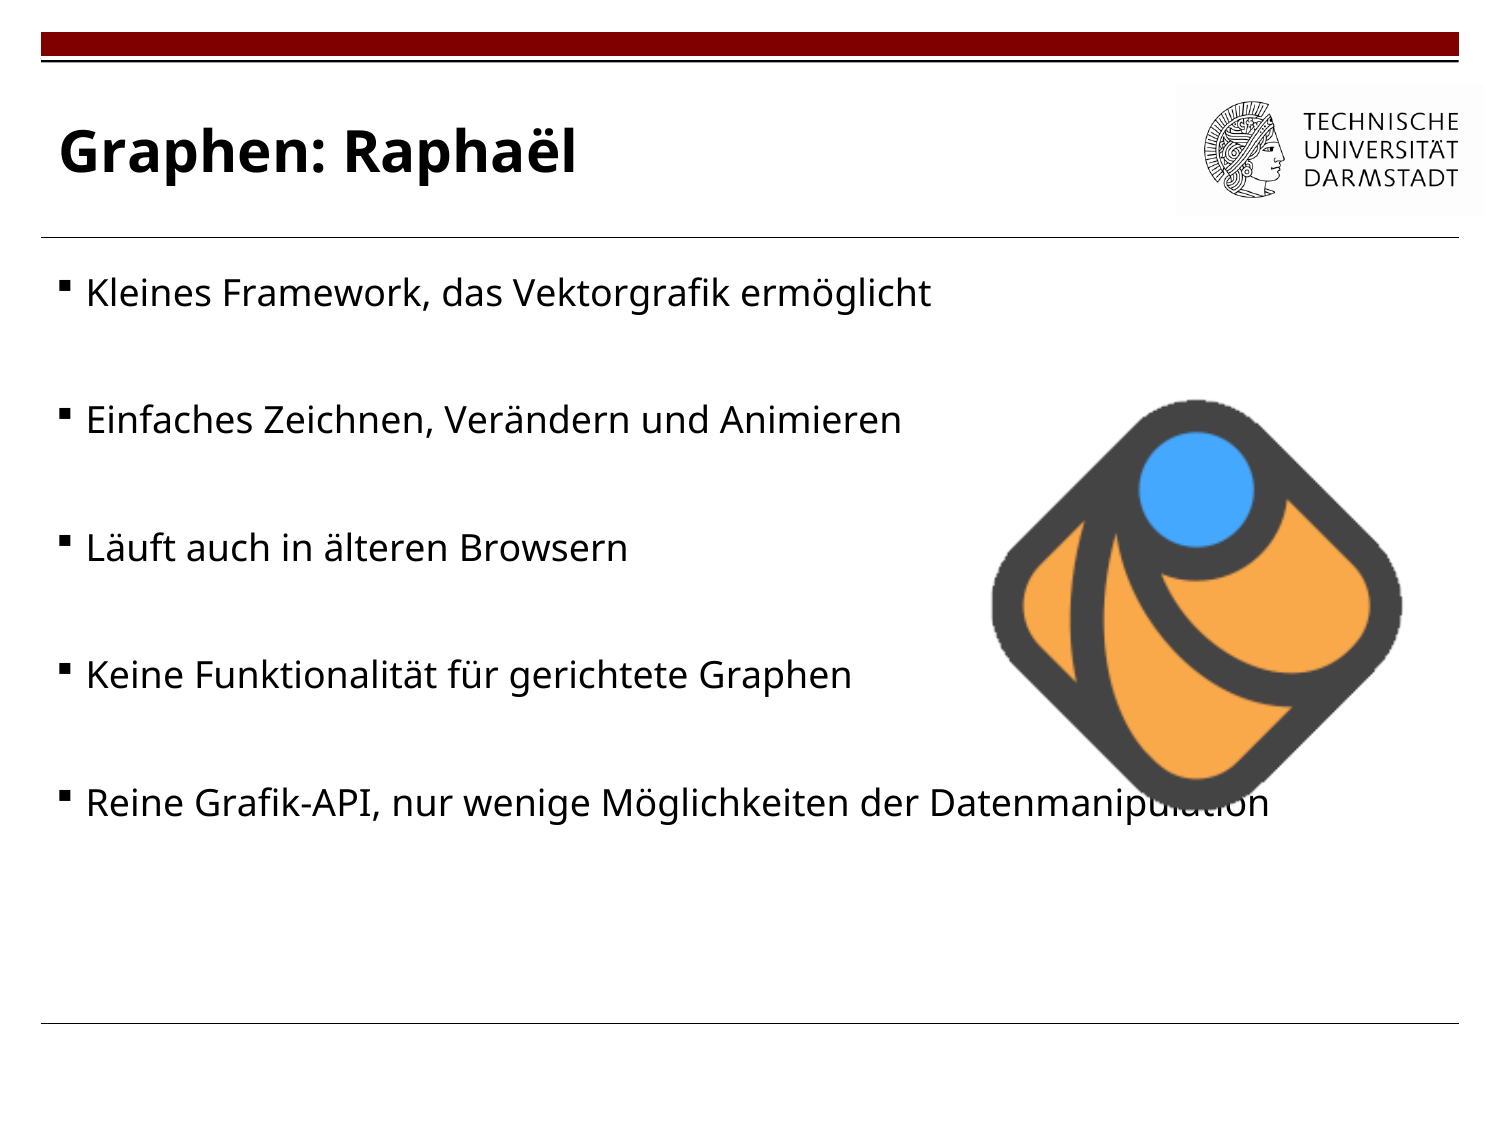

# Graphen: Raphaël
Kleines Framework, das Vektorgrafik ermöglicht
Einfaches Zeichnen, Verändern und Animieren
Läuft auch in älteren Browsern
Keine Funktionalität für gerichtete Graphen
Reine Grafik-API, nur wenige Möglichkeiten der Datenmanipulation